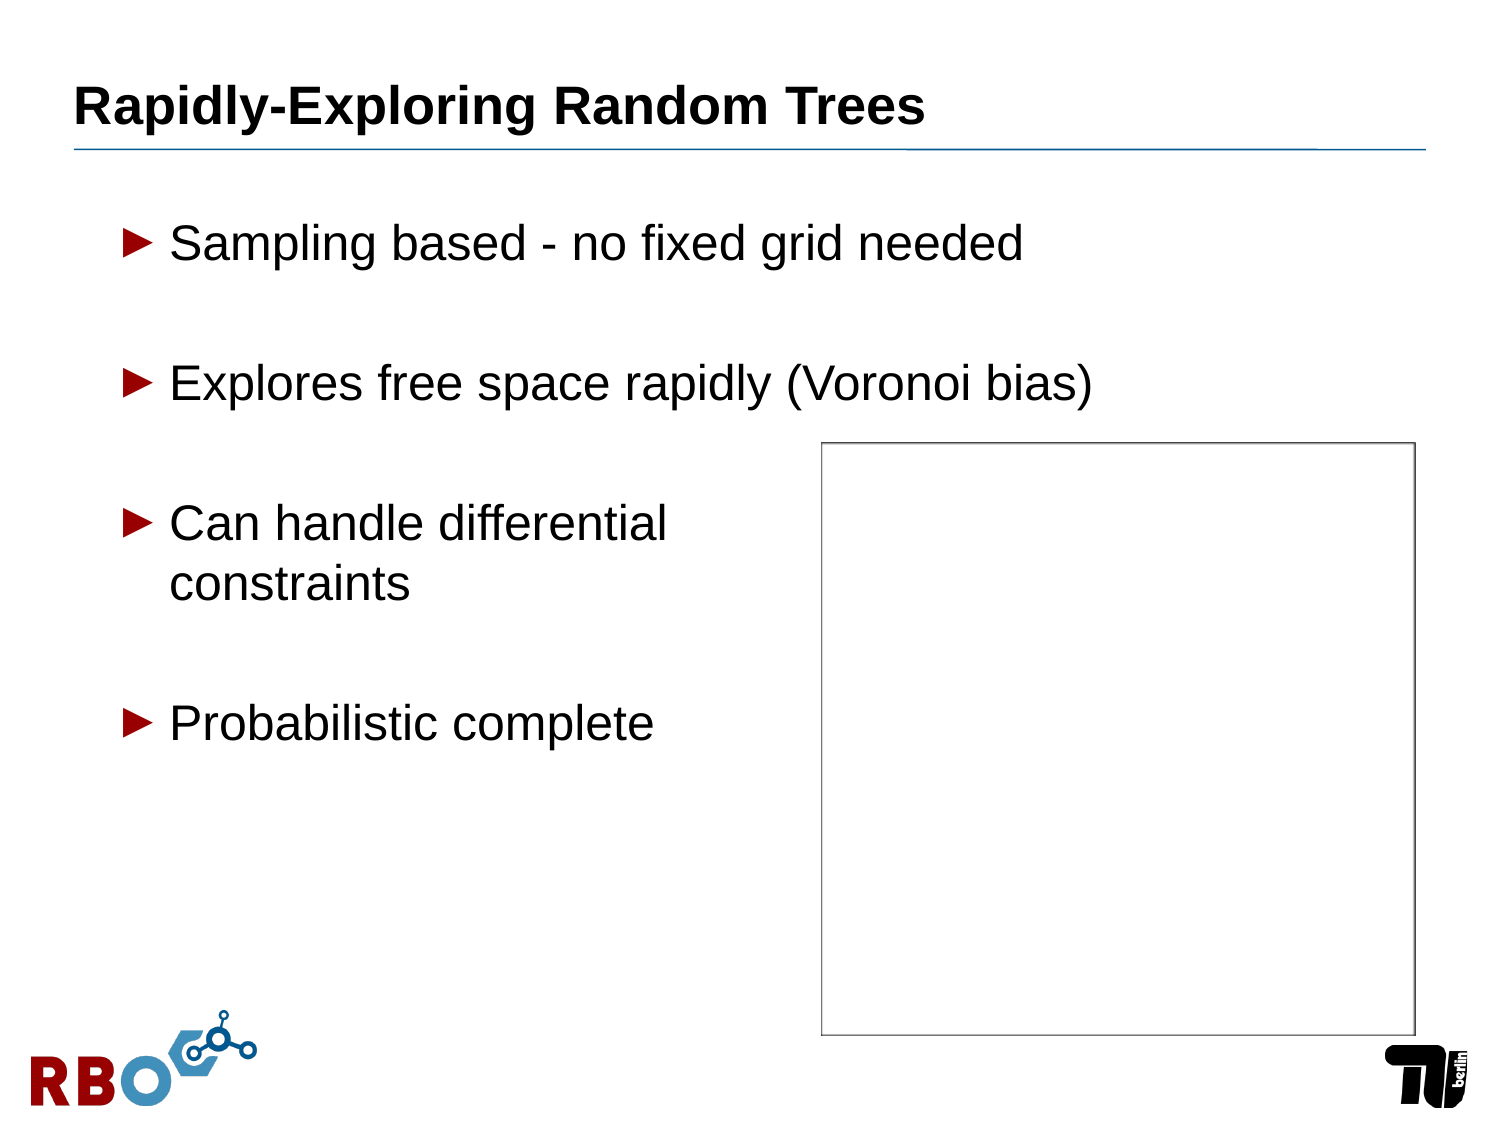

# Rapidly-Exploring Random Trees
Sampling based - no fixed grid needed
Explores free space rapidly (Voronoi bias)
Can handle differential
constraints
Probabilistic complete